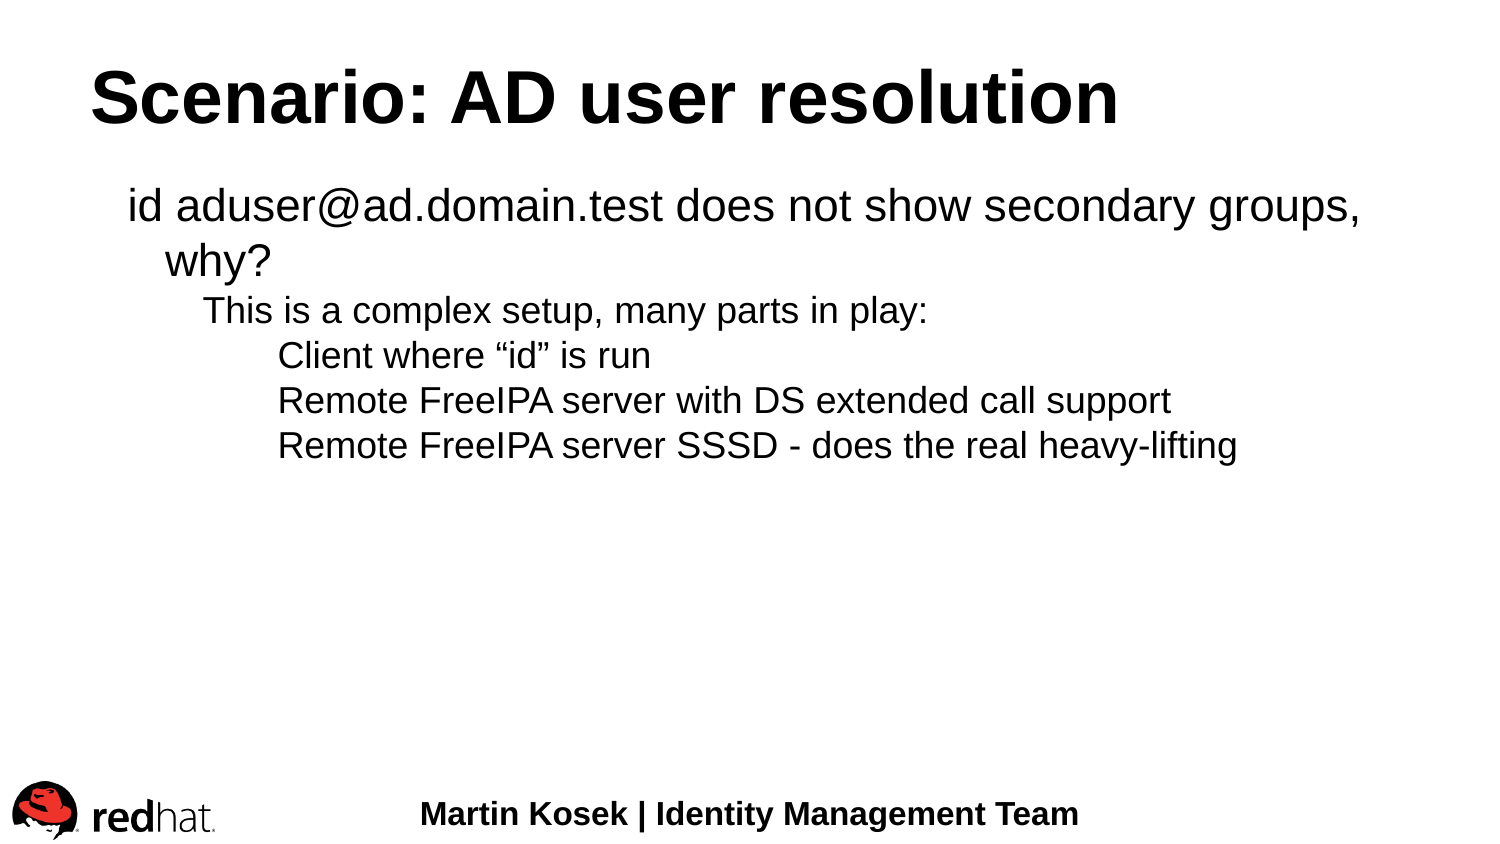

# Scenario: AD user resolution
id aduser@ad.domain.test does not show secondary groups, why?
This is a complex setup, many parts in play:
Client where “id” is run
Remote FreeIPA server with DS extended call support
Remote FreeIPA server SSSD - does the real heavy-lifting